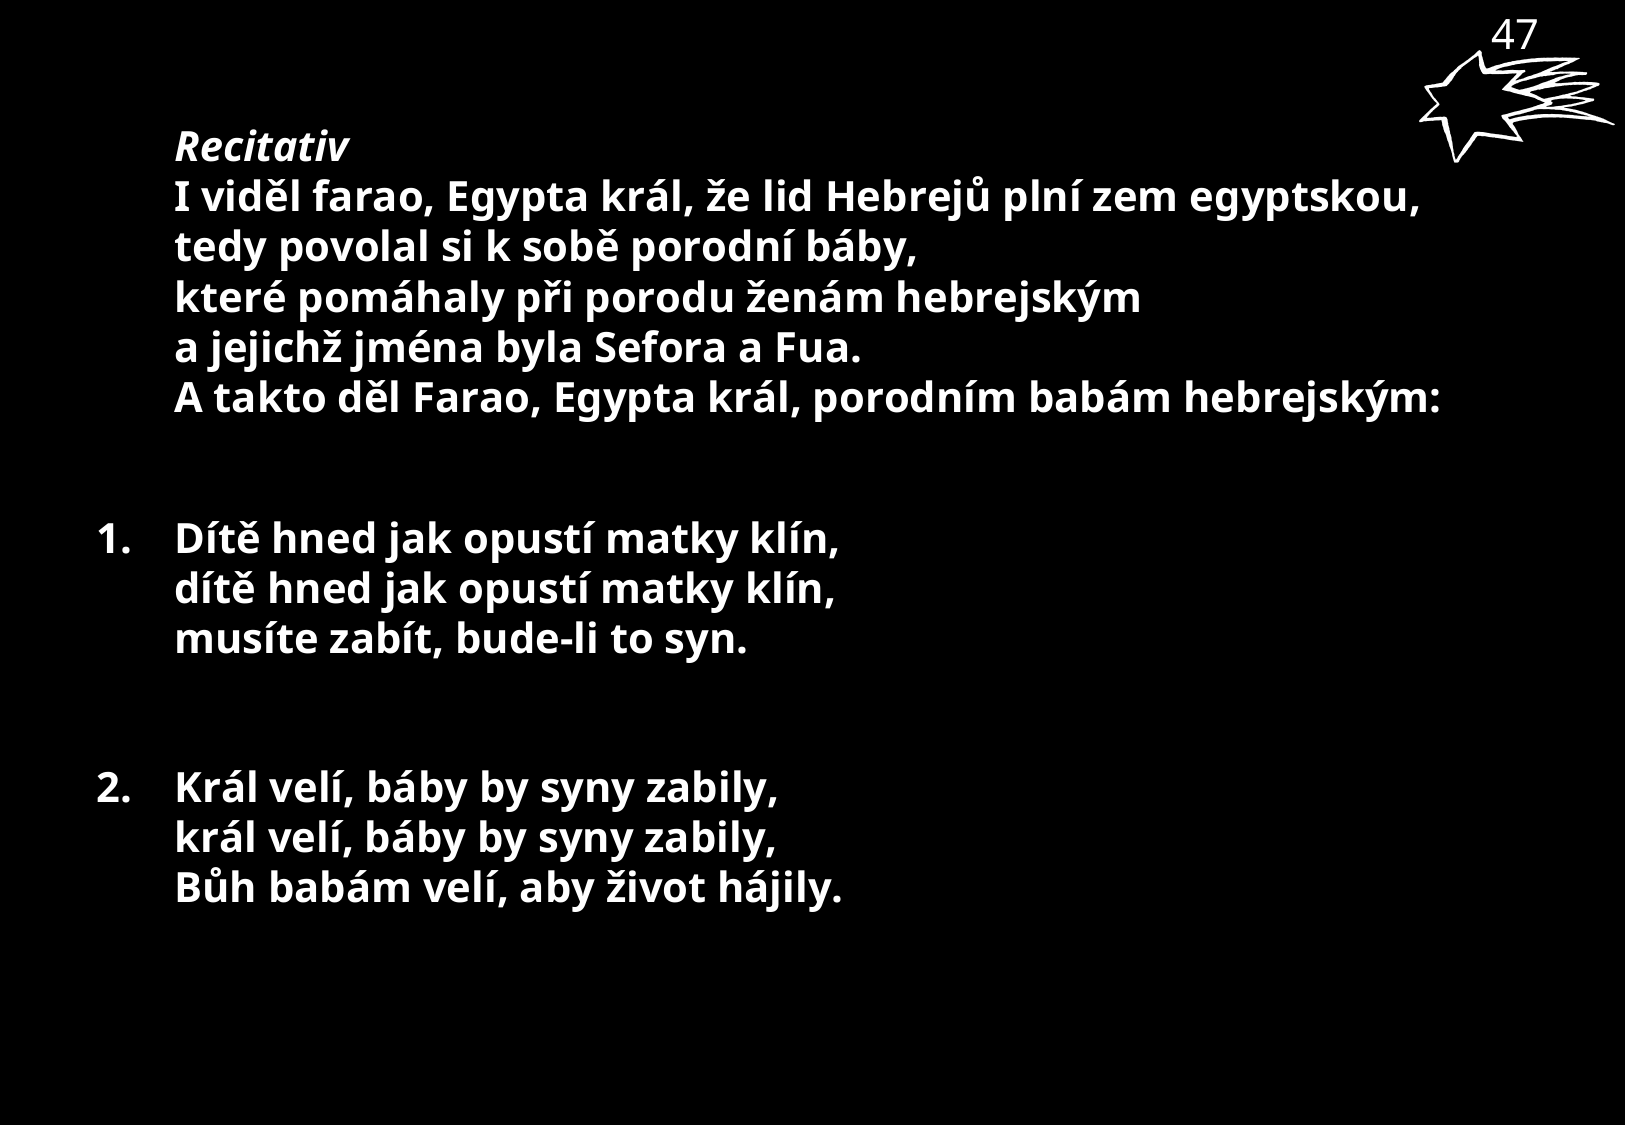

47
# Recitativ I viděl farao, Egypta král, že lid Hebrejů plní zem egyptskou, tedy povolal si k sobě porodní báby, které pomáhaly při porodu ženám hebrejským a jejichž jména byla Sefora a Fua. A takto děl Farao, Egypta král, porodním babám hebrejským:
1. 	Dítě hned jak opustí matky klín,
dítě hned jak opustí matky klín,
musíte zabít, bude-li to syn.
Král velí, báby by syny zabily,
král velí, báby by syny zabily,
Bůh babám velí, aby život hájily.